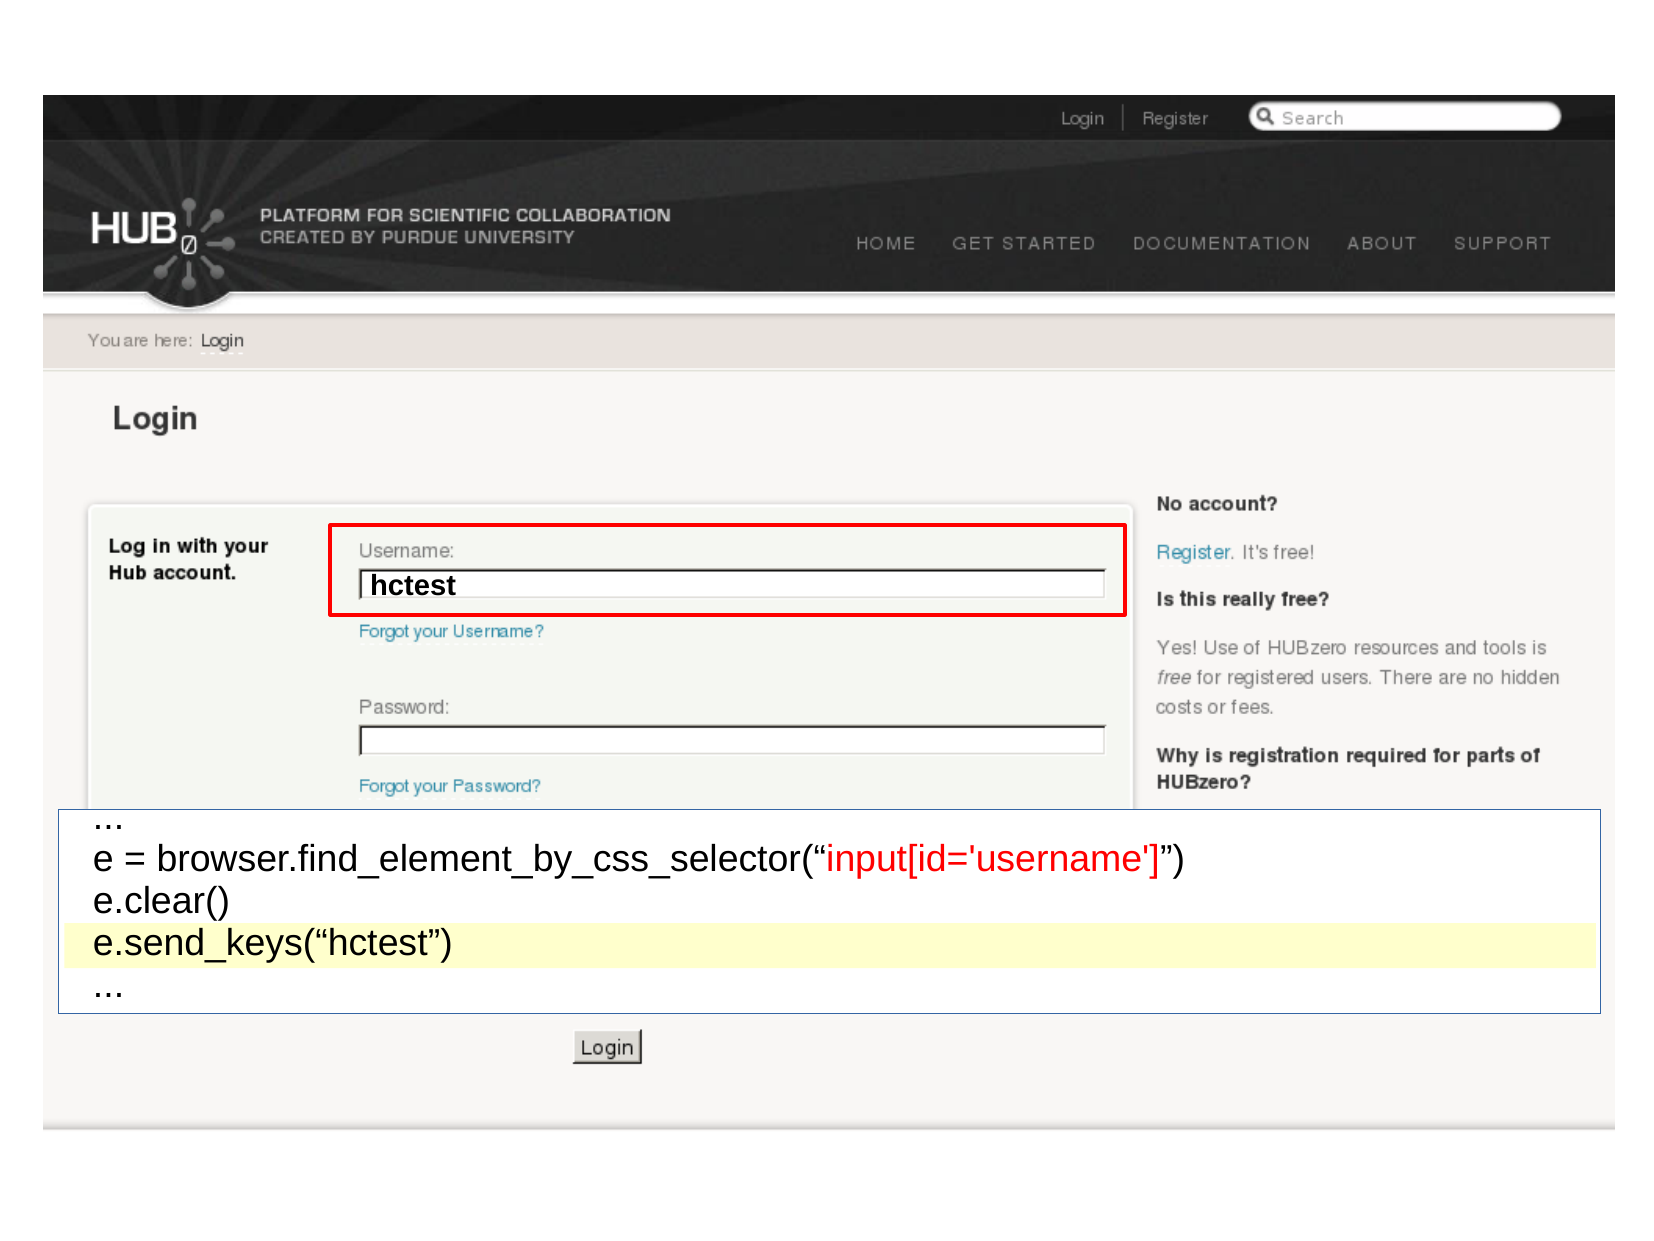

hctest
...
e = browser.find_element_by_css_selector(“input[id='username']”)
e.clear()
e.send_keys(“hctest”)
...